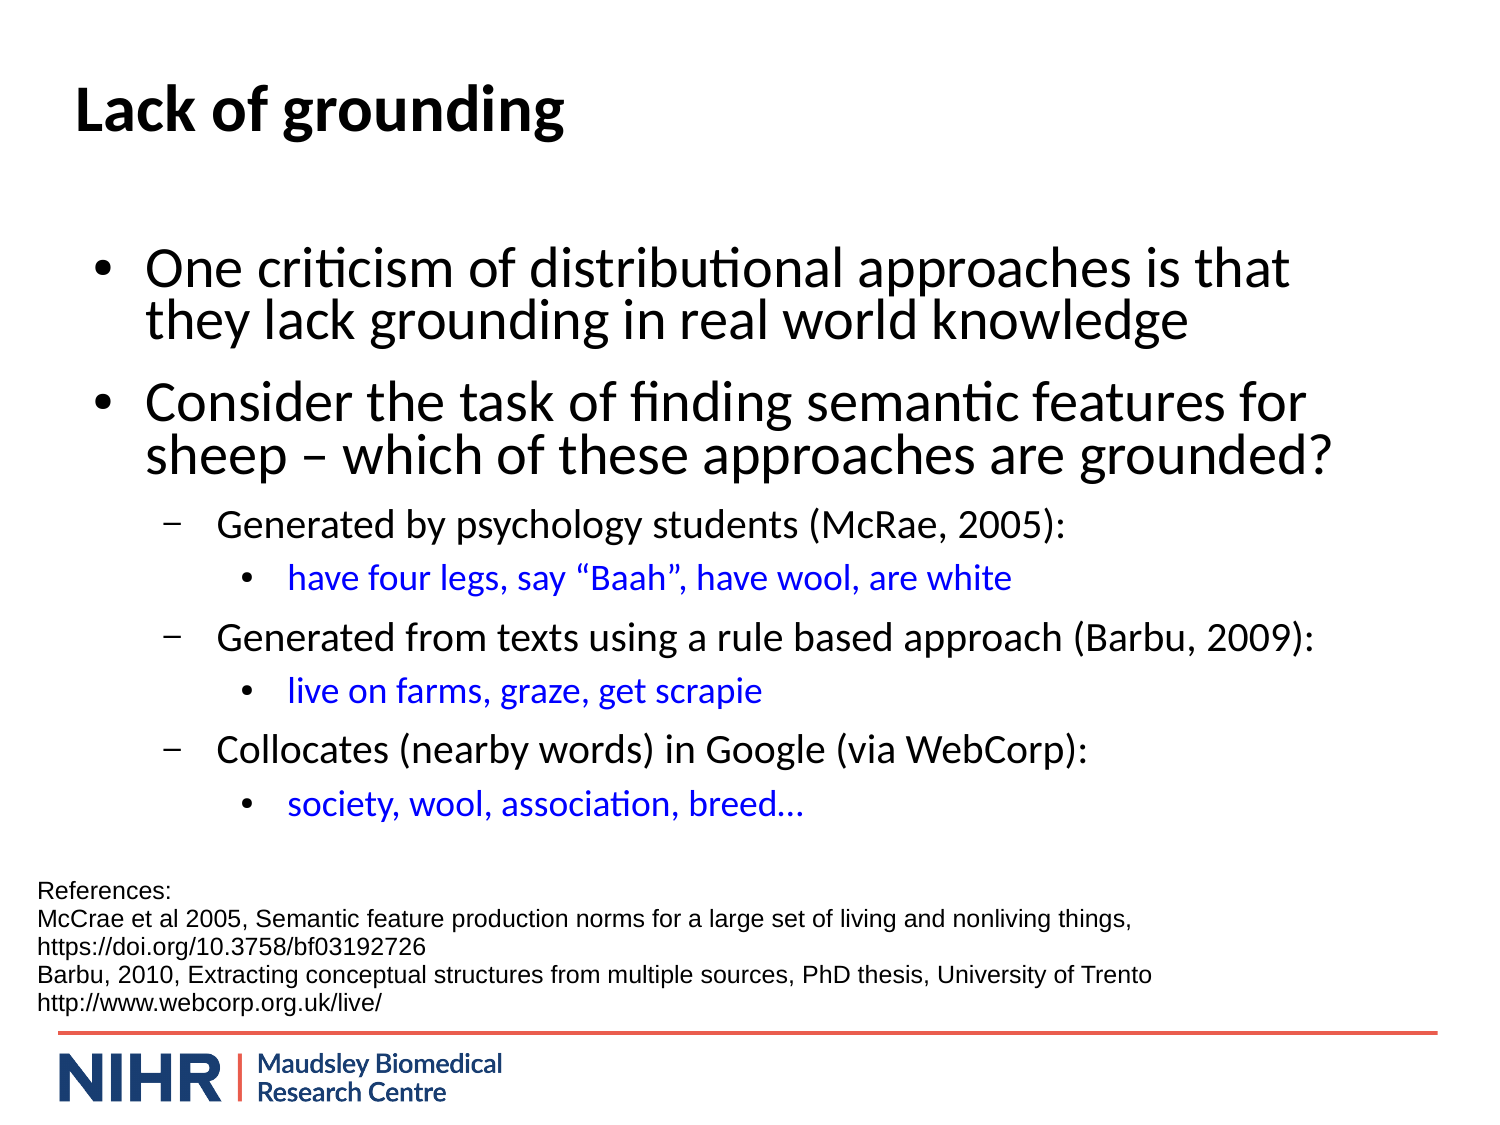

# Lack of grounding
One criticism of distributional approaches is that they lack grounding in real world knowledge
Consider the task of finding semantic features for sheep – which of these approaches are grounded?
Generated by psychology students (McRae, 2005):
have four legs, say “Baah”, have wool, are white
Generated from texts using a rule based approach (Barbu, 2009):
live on farms, graze, get scrapie
Collocates (nearby words) in Google (via WebCorp):
society, wool, association, breed…
References:
McCrae et al 2005, Semantic feature production norms for a large set of living and nonliving things, https://doi.org/10.3758/bf03192726
Barbu, 2010, Extracting conceptual structures from multiple sources, PhD thesis, University of Trento
http://www.webcorp.org.uk/live/